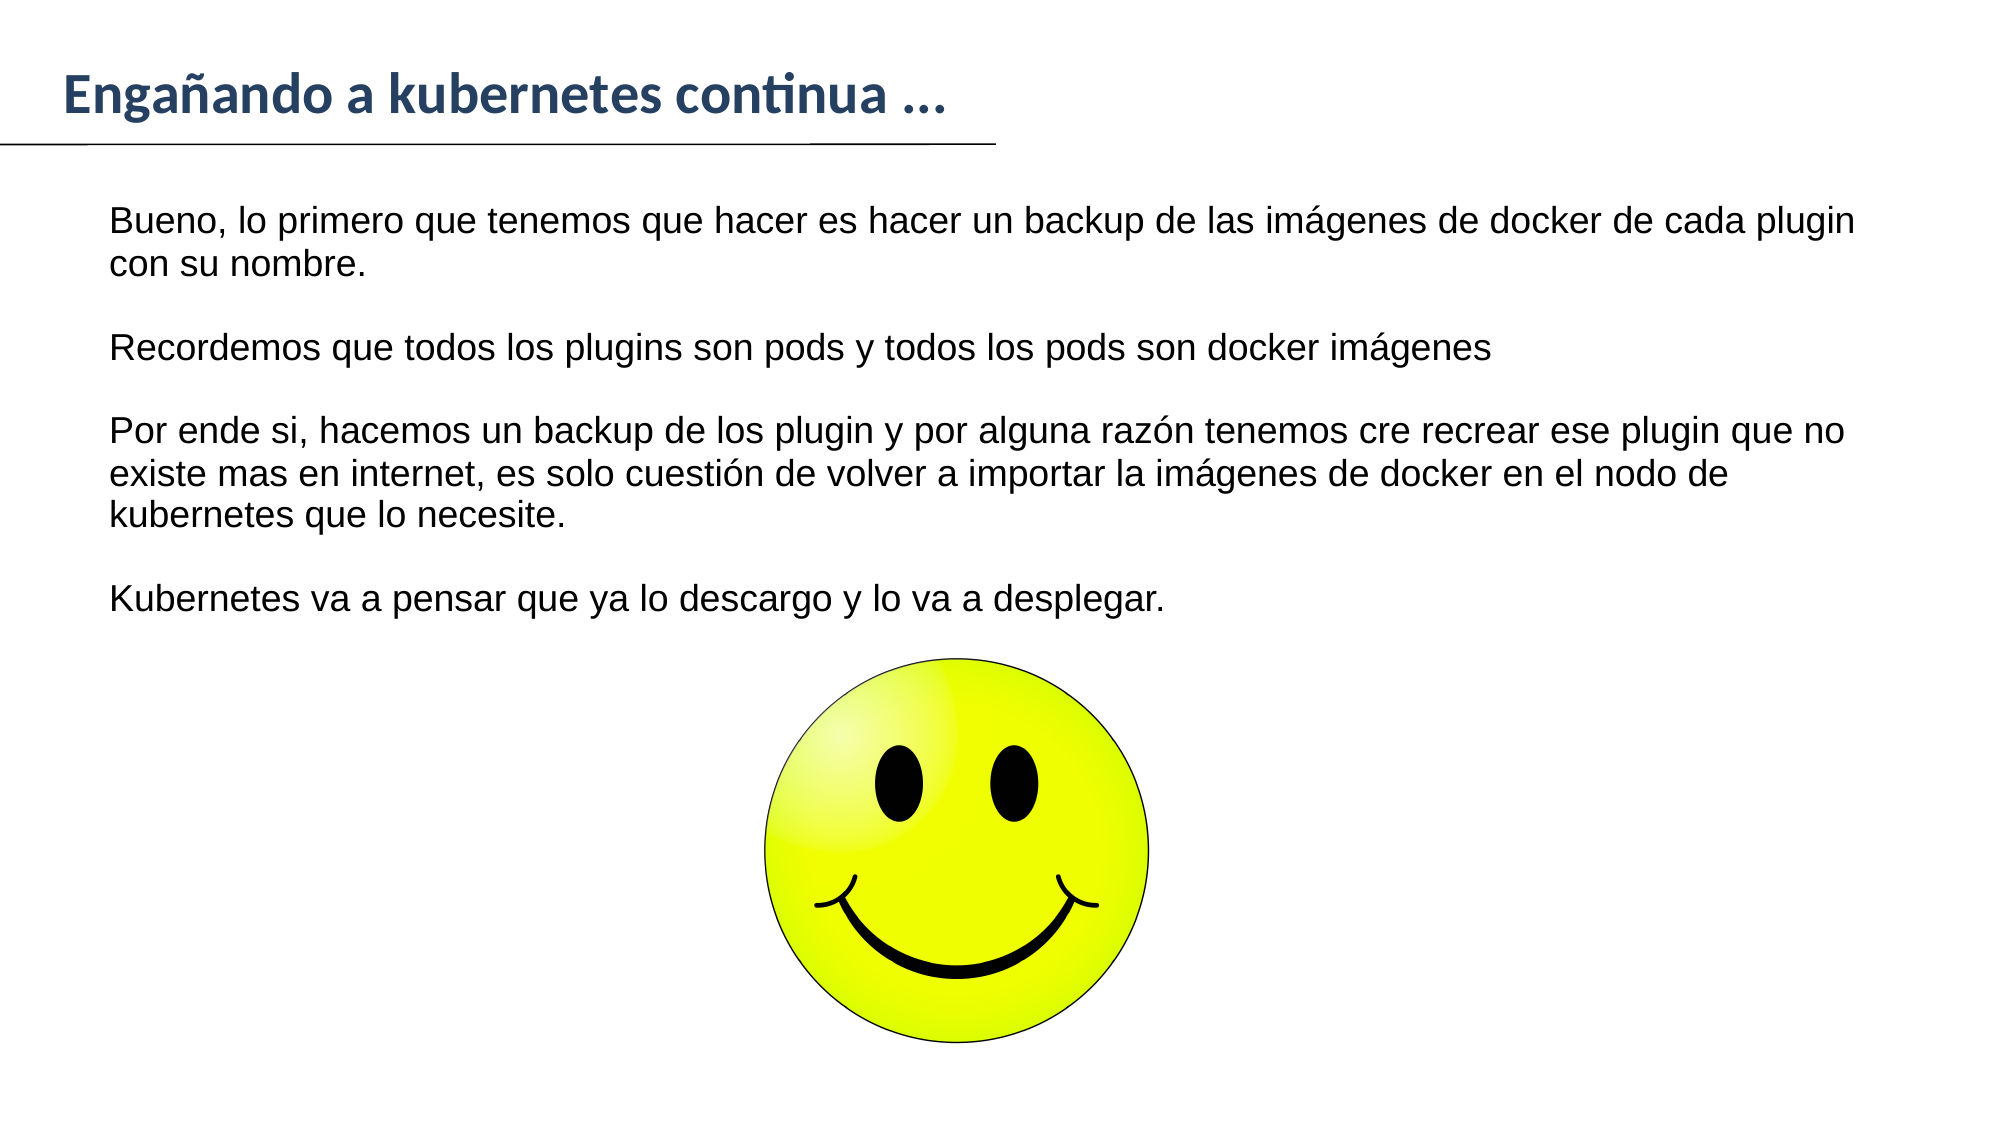

Engañando a kubernetes continua ...
Bueno, lo primero que tenemos que hacer es hacer un backup de las imágenes de docker de cada plugin con su nombre.
Recordemos que todos los plugins son pods y todos los pods son docker imágenes
Por ende si, hacemos un backup de los plugin y por alguna razón tenemos cre recrear ese plugin que no existe mas en internet, es solo cuestión de volver a importar la imágenes de docker en el nodo de kubernetes que lo necesite.
Kubernetes va a pensar que ya lo descargo y lo va a desplegar.